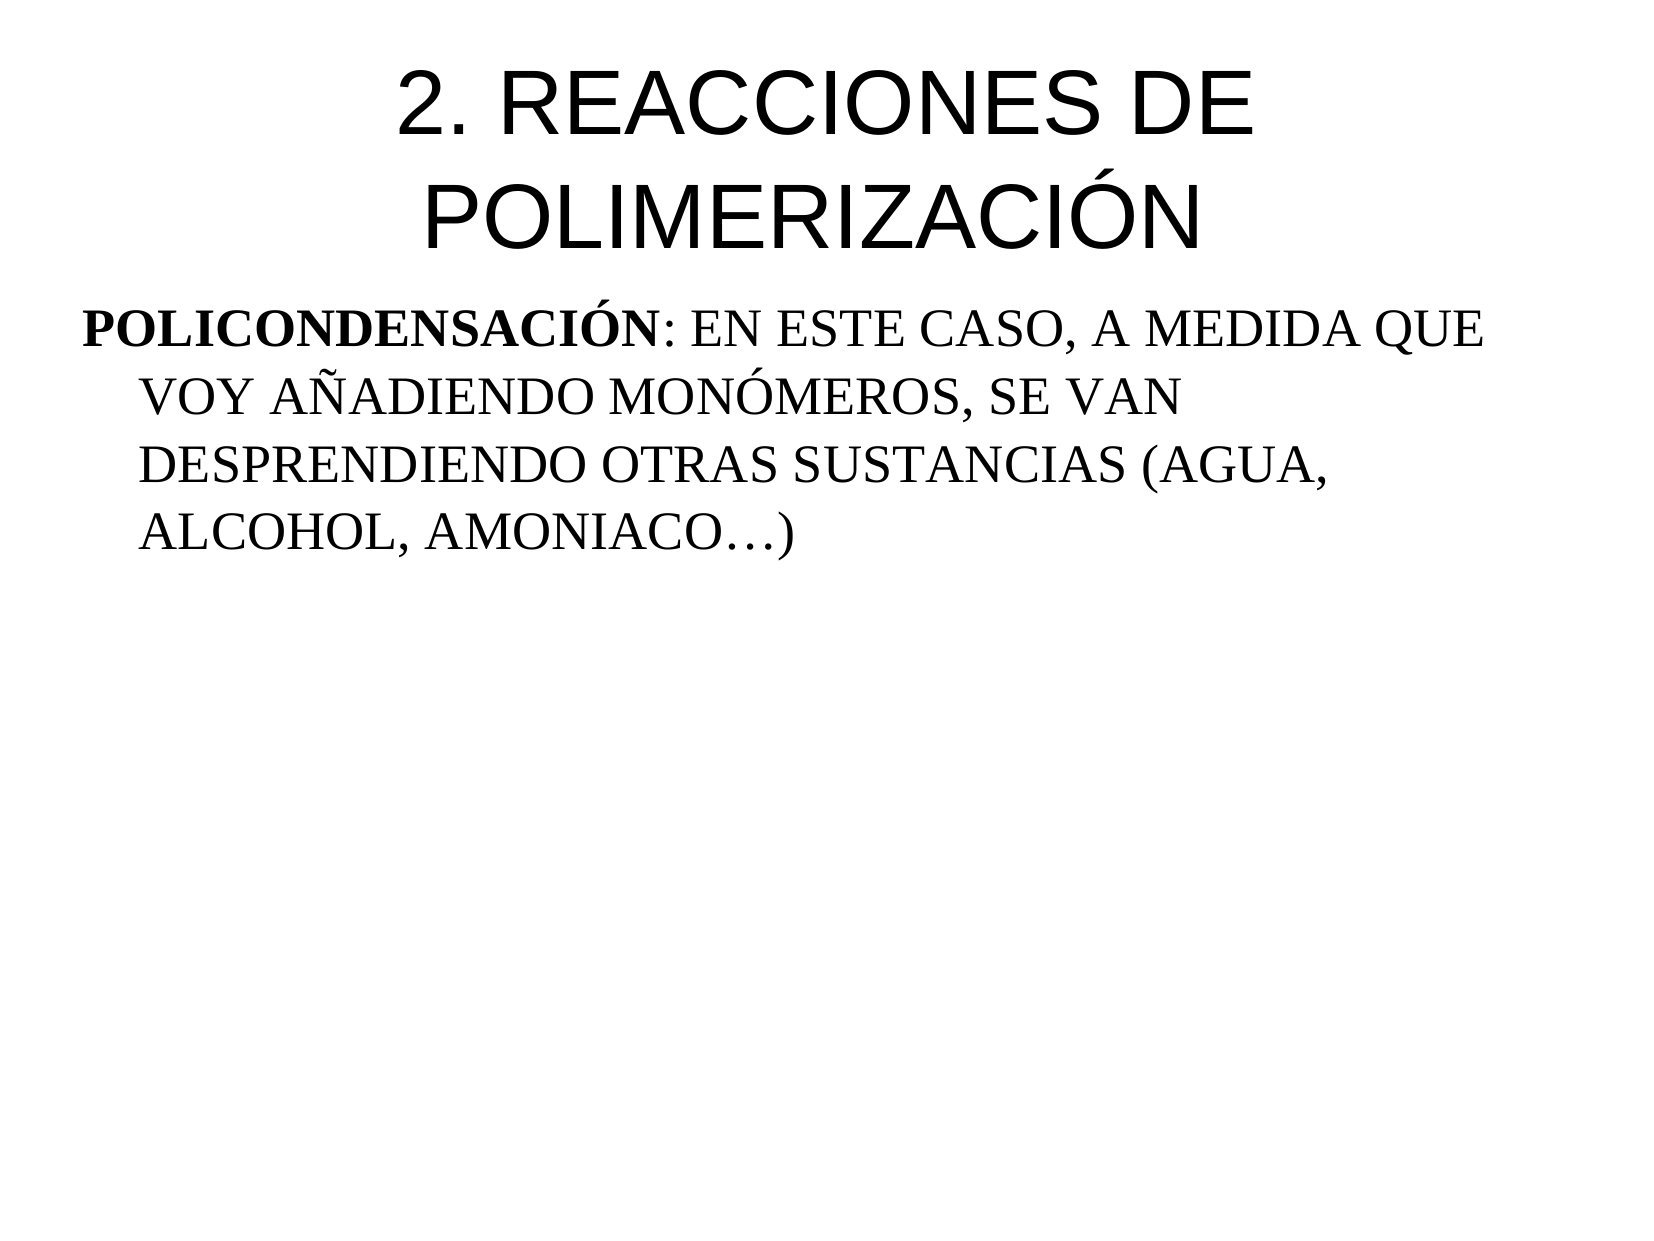

# 2. REACCIONES DE POLIMERIZACIÓN
POLICONDENSACIÓN: EN ESTE CASO, A MEDIDA QUE VOY AÑADIENDO MONÓMEROS, SE VAN DESPRENDIENDO OTRAS SUSTANCIAS (AGUA, ALCOHOL, AMONIACO…)